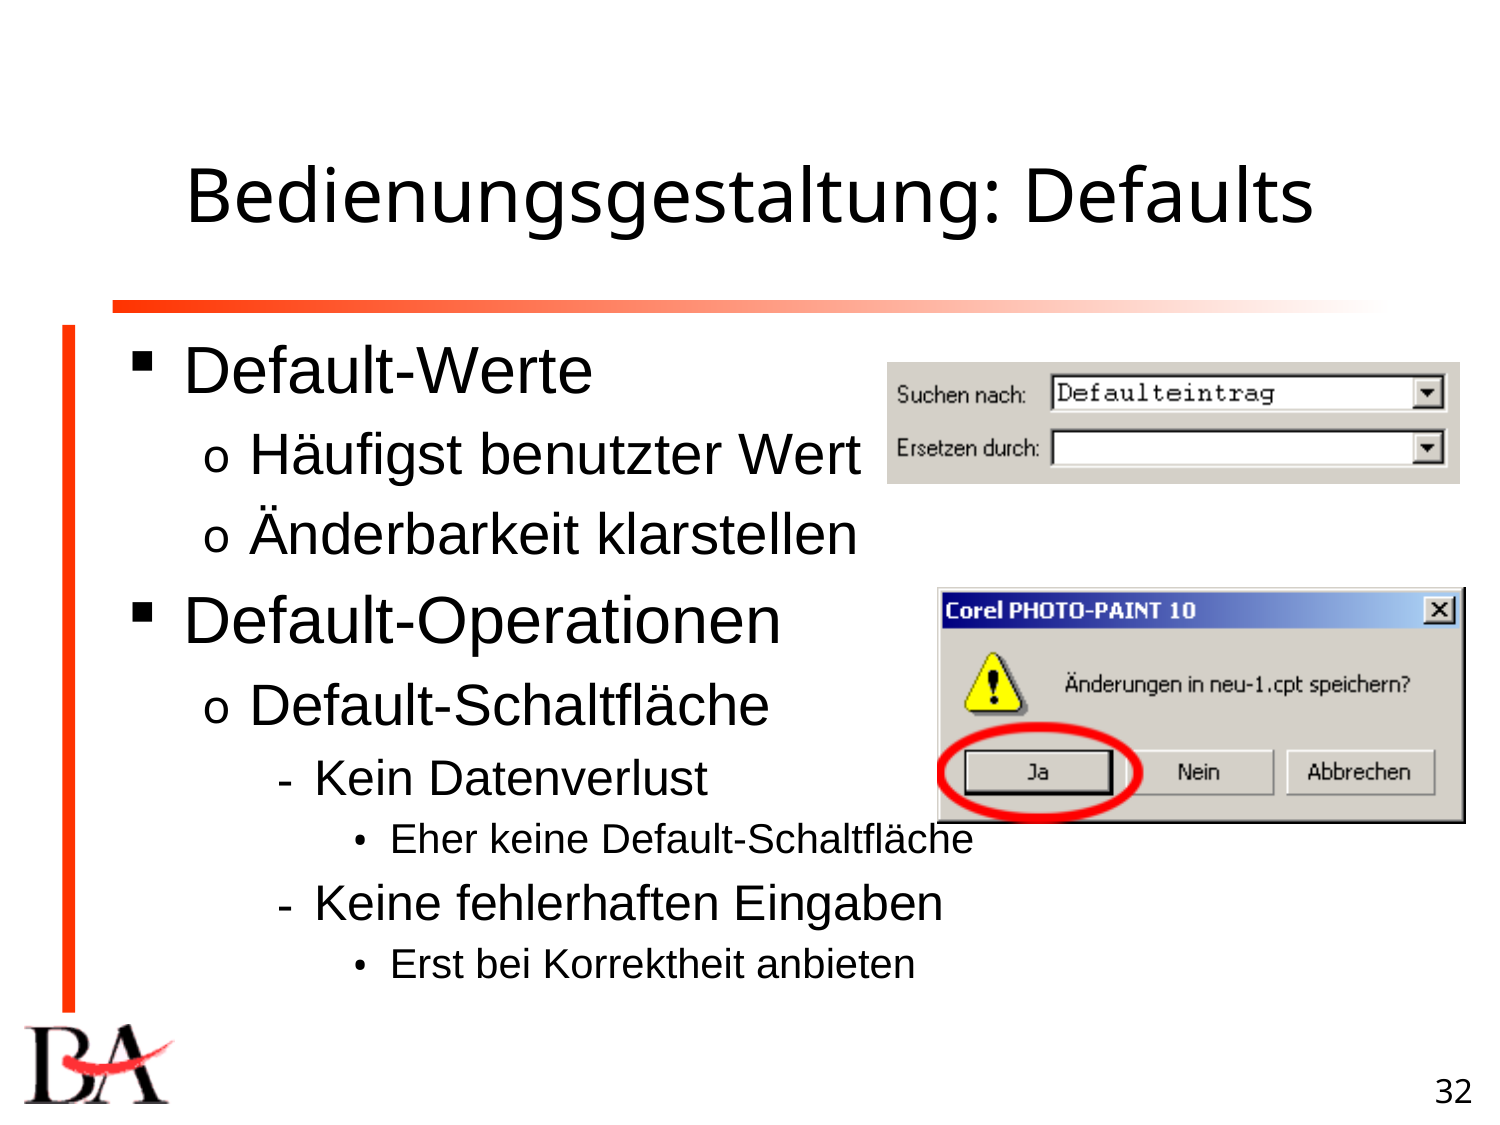

# Bedienungsgestaltung: Defaults
Default-Werte
Häufigst benutzter Wert
Änderbarkeit klarstellen
Default-Operationen
Default-Schaltfläche
Kein Datenverlust
Eher keine Default-Schaltfläche
Keine fehlerhaften Eingaben
Erst bei Korrektheit anbieten